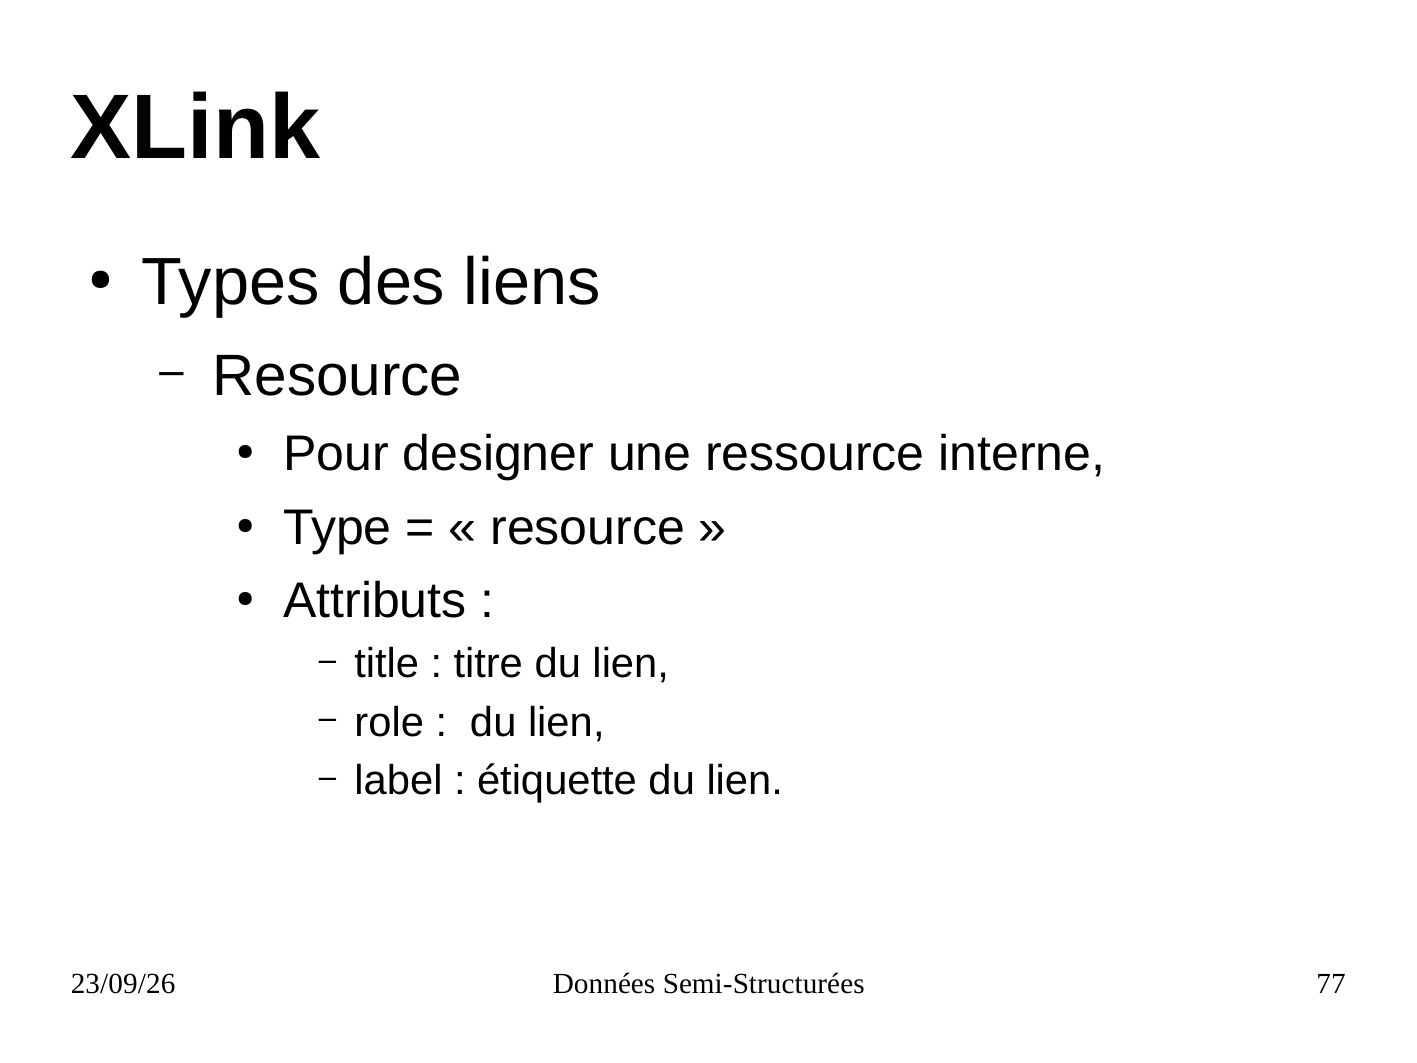

# XLink
Types des liens
Resource
Pour designer une ressource interne,
Type = « resource »
Attributs :
title : titre du lien,
role : du lien,
label : étiquette du lien.
Données Semi-Structurées
77